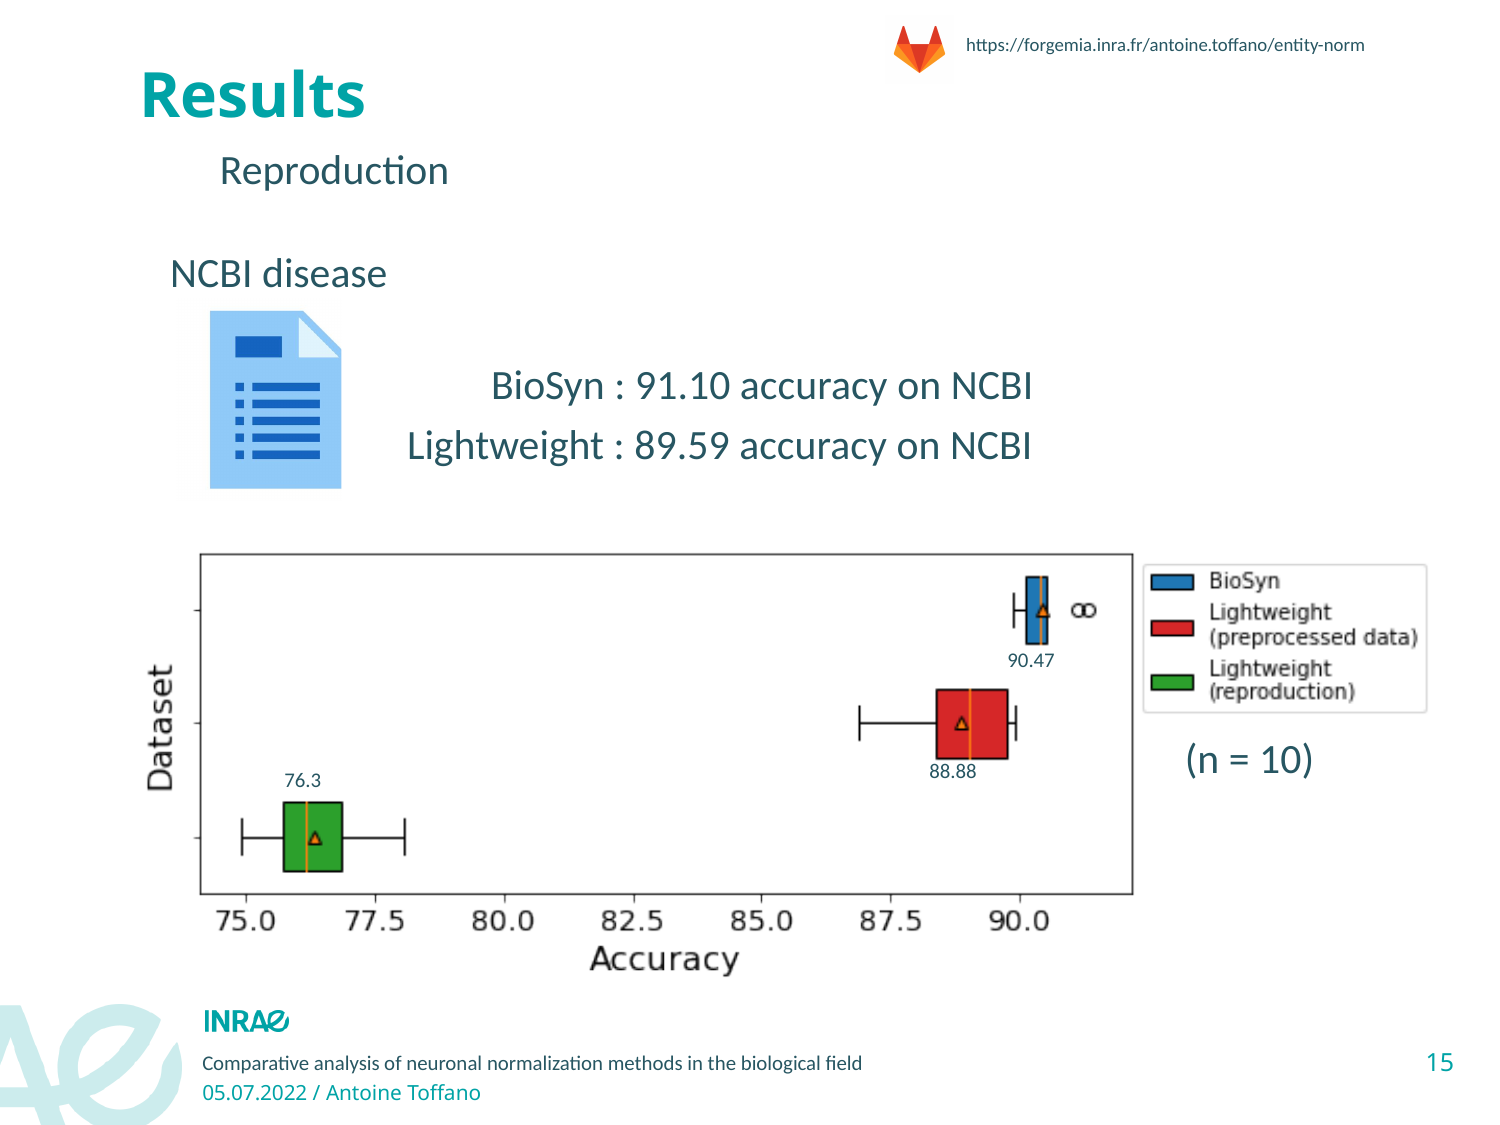

Results
https://forgemia.inra.fr/antoine.toffano/entity-norm
Reproduction
NCBI disease
BioSyn : 91.10 accuracy on NCBI
Lightweight : 89.59 accuracy on NCBI
90.47
(n = 10)
88.88
76.3